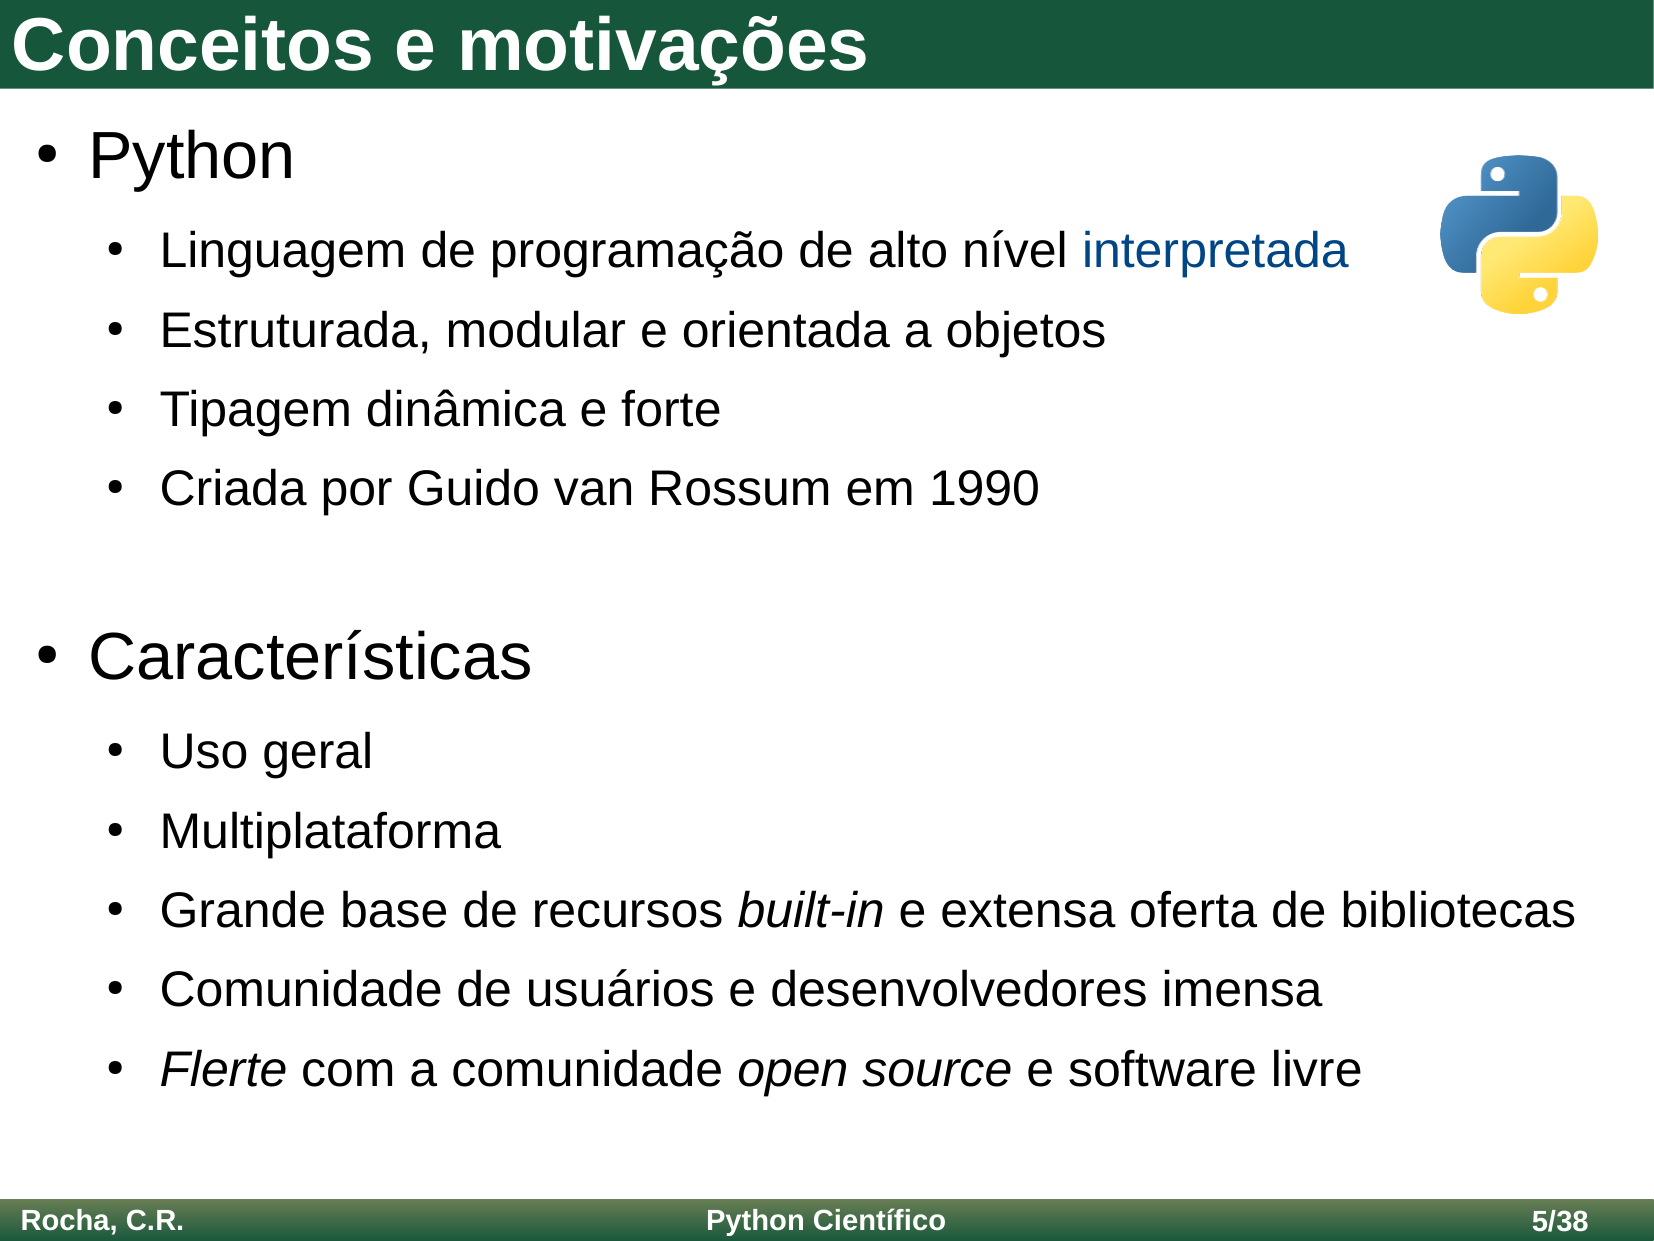

# Conceitos e motivações
Python
Linguagem de programação de alto nível interpretada
Estruturada, modular e orientada a objetos
Tipagem dinâmica e forte
Criada por Guido van Rossum em 1990
Características
Uso geral
Multiplataforma
Grande base de recursos built-in e extensa oferta de bibliotecas
Comunidade de usuários e desenvolvedores imensa
Flerte com a comunidade open source e software livre